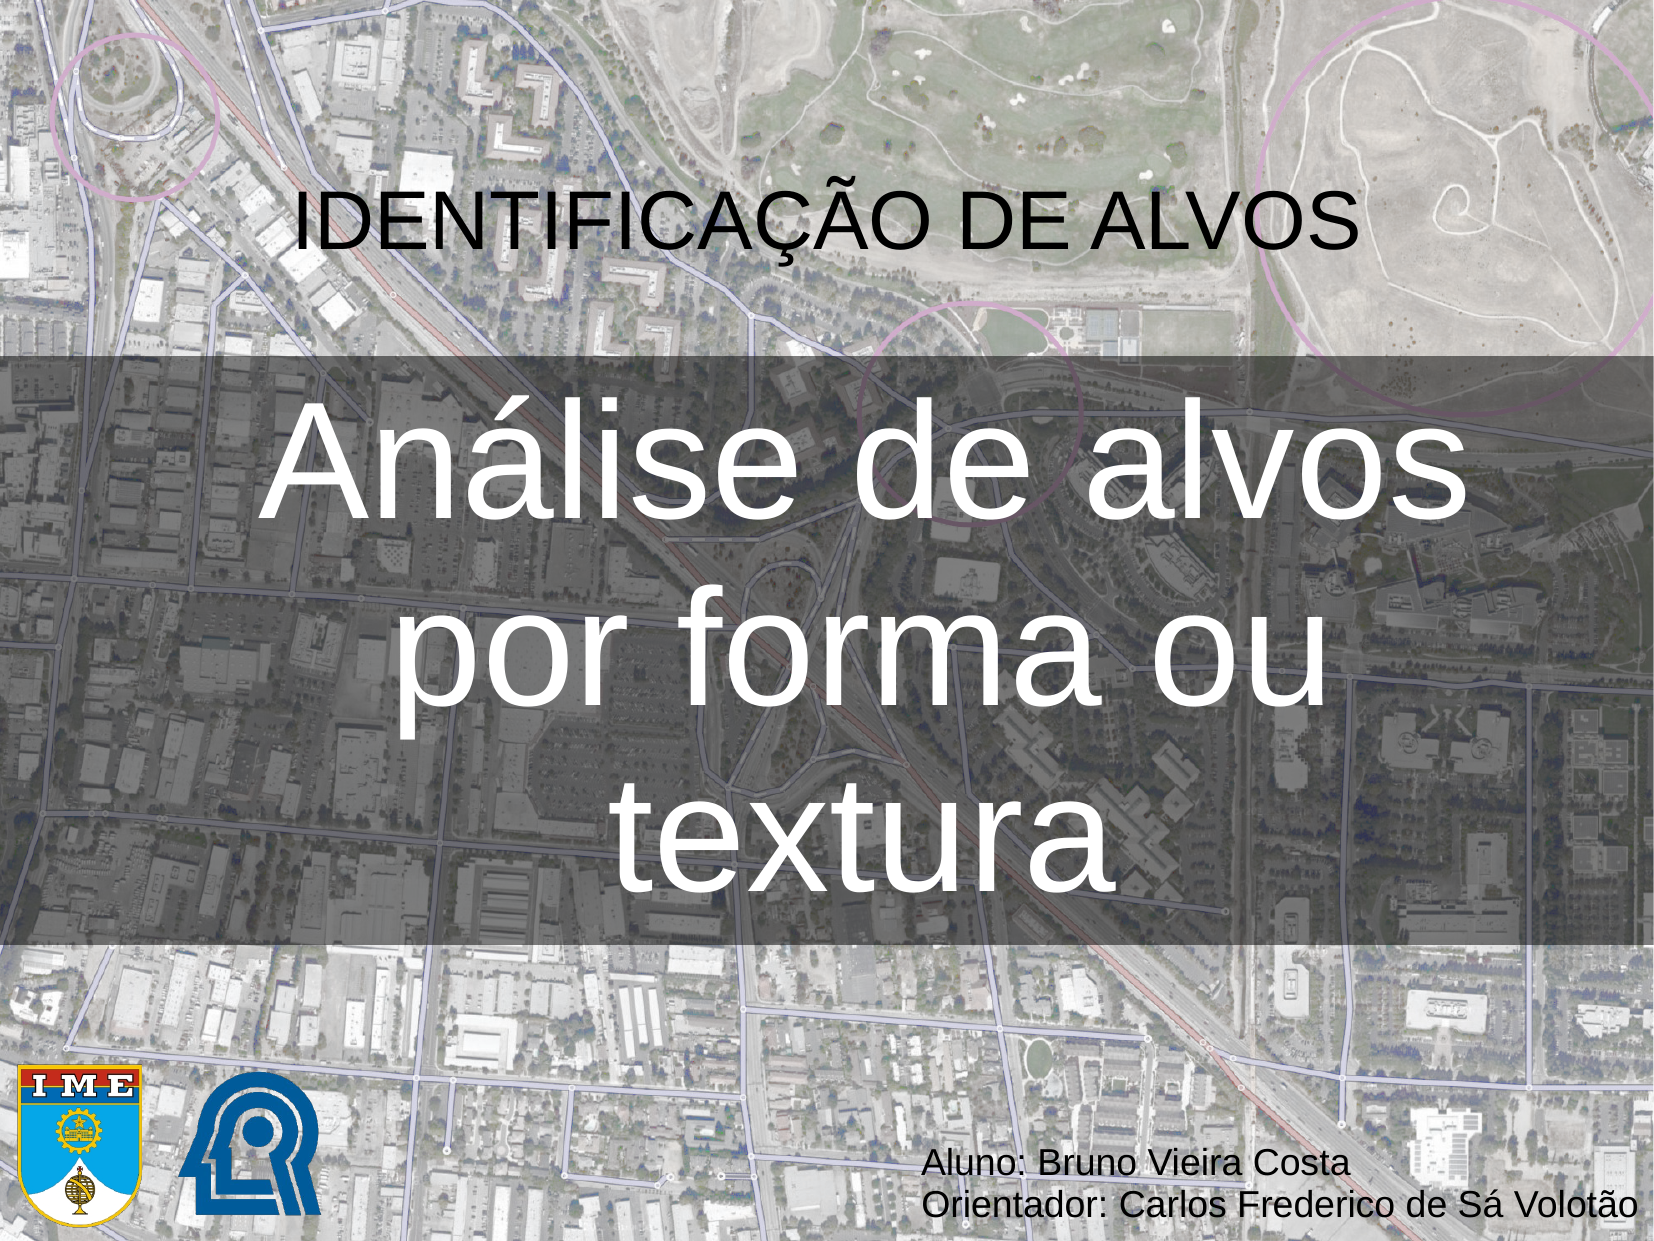

# IDENTIFICAÇÃO DE ALVOS
Análise de alvos por forma ou textura
Aluno: Bruno Vieira Costa
Orientador: Carlos Frederico de Sá Volotão